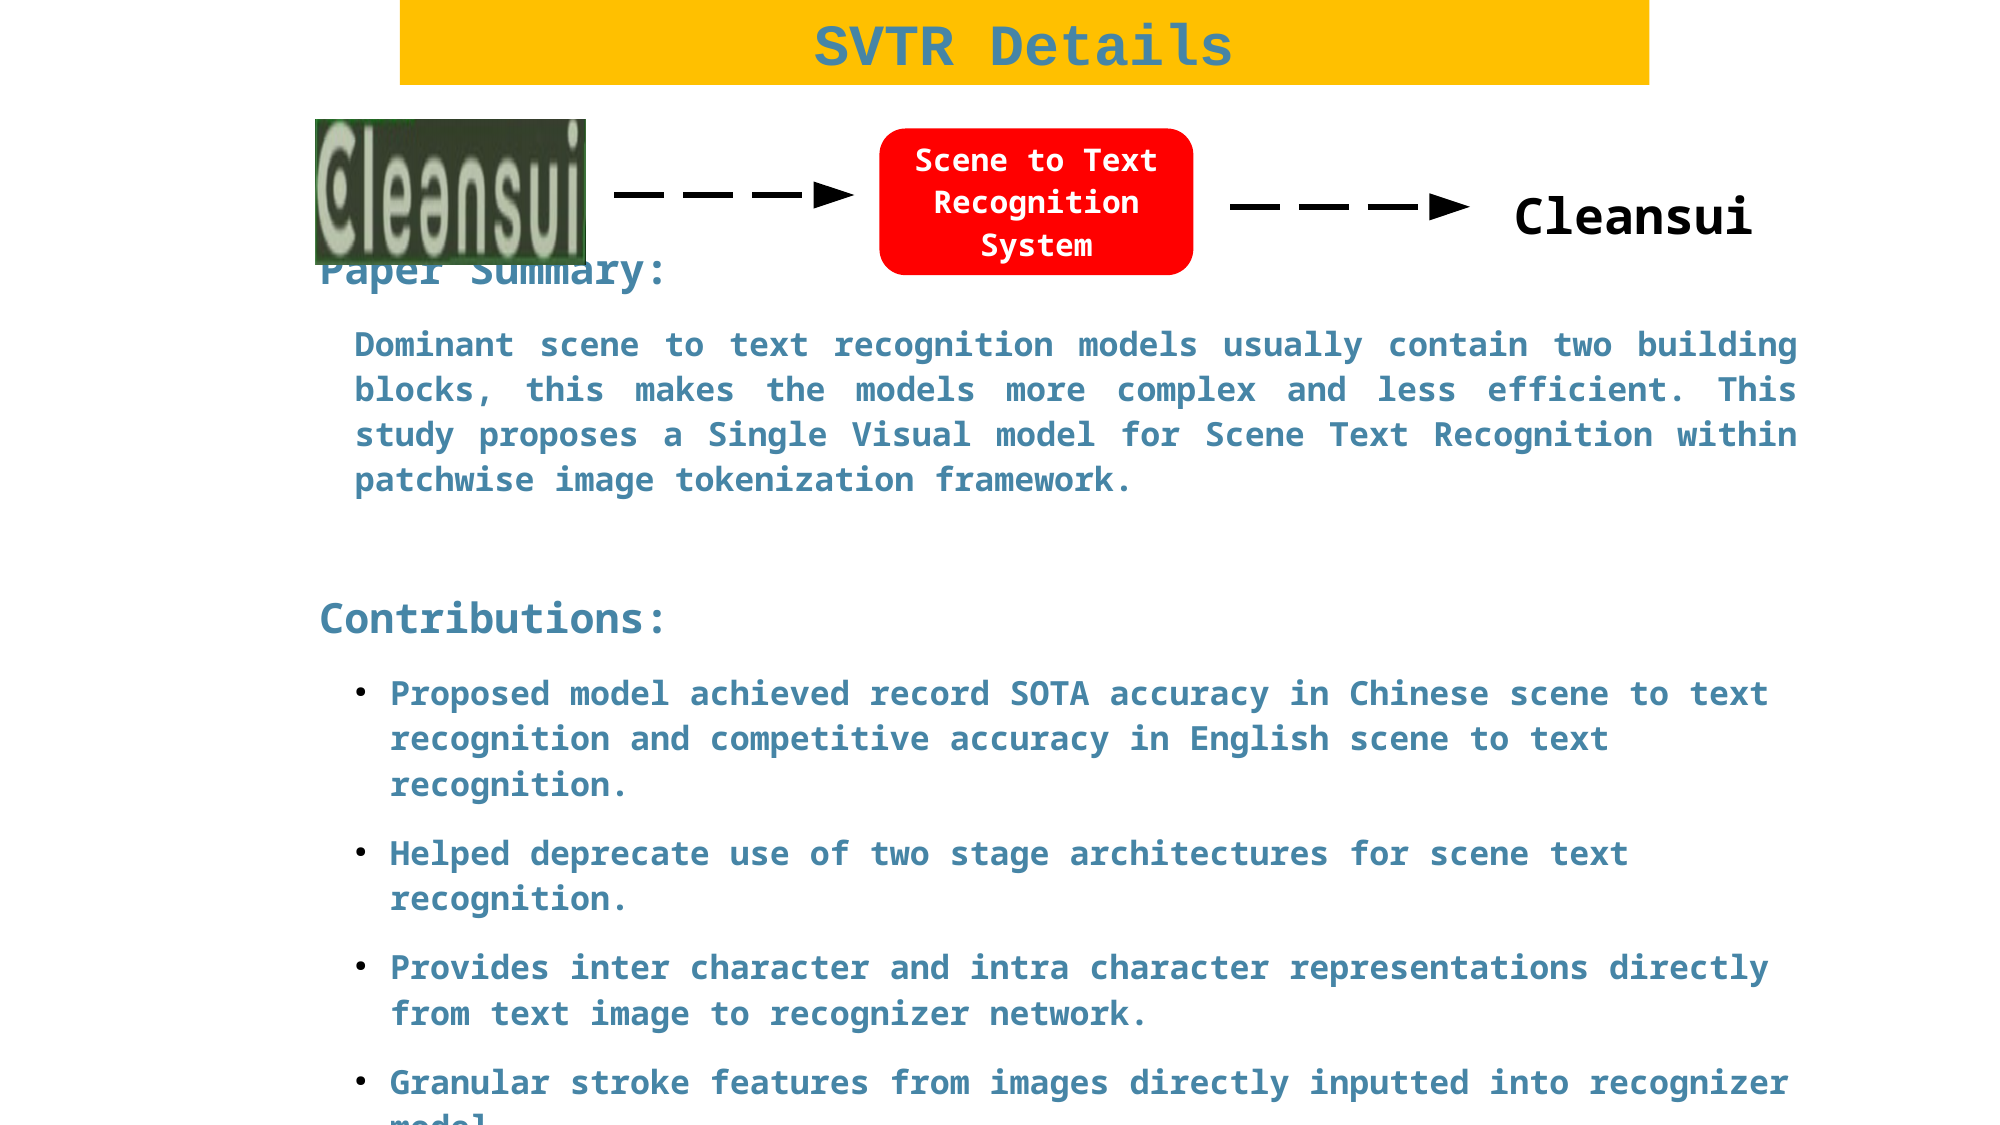

SVTR Details
Scene to Text Recognition System
Cleansui
Paper Summary:
Dominant scene to text recognition models usually contain two building blocks, this makes the models more complex and less efficient. This study proposes a Single Visual model for Scene Text Recognition within patchwise image tokenization framework.
Contributions:
Proposed model achieved record SOTA accuracy in Chinese scene to text recognition and competitive accuracy in English scene to text recognition.
Helped deprecate use of two stage architectures for scene text recognition.
Provides inter character and intra character representations directly from text image to recognizer network.
Granular stroke features from images directly inputted into recognizer model.